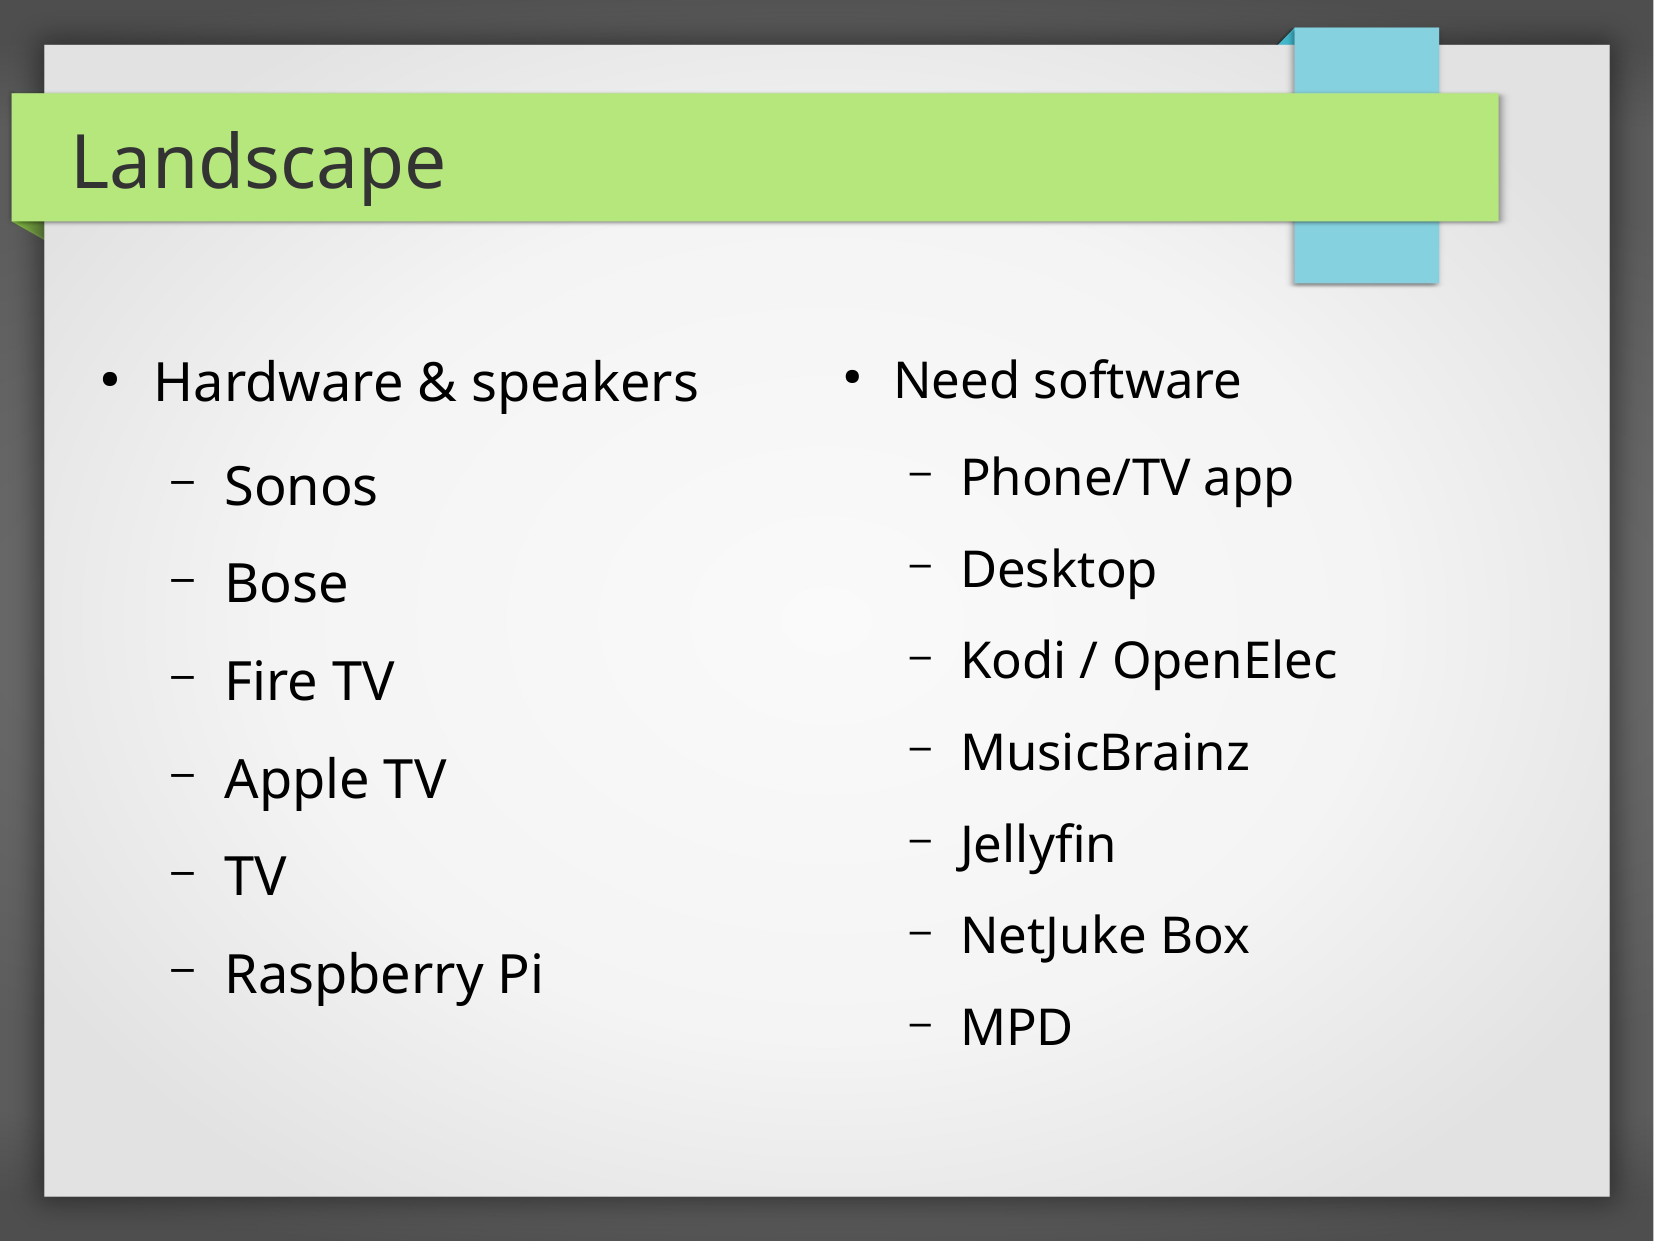

# Landscape
Hardware & speakers
Sonos
Bose
Fire TV
Apple TV
TV
Raspberry Pi
Need software
Phone/TV app
Desktop
Kodi / OpenElec
MusicBrainz
Jellyfin
NetJuke Box
MPD